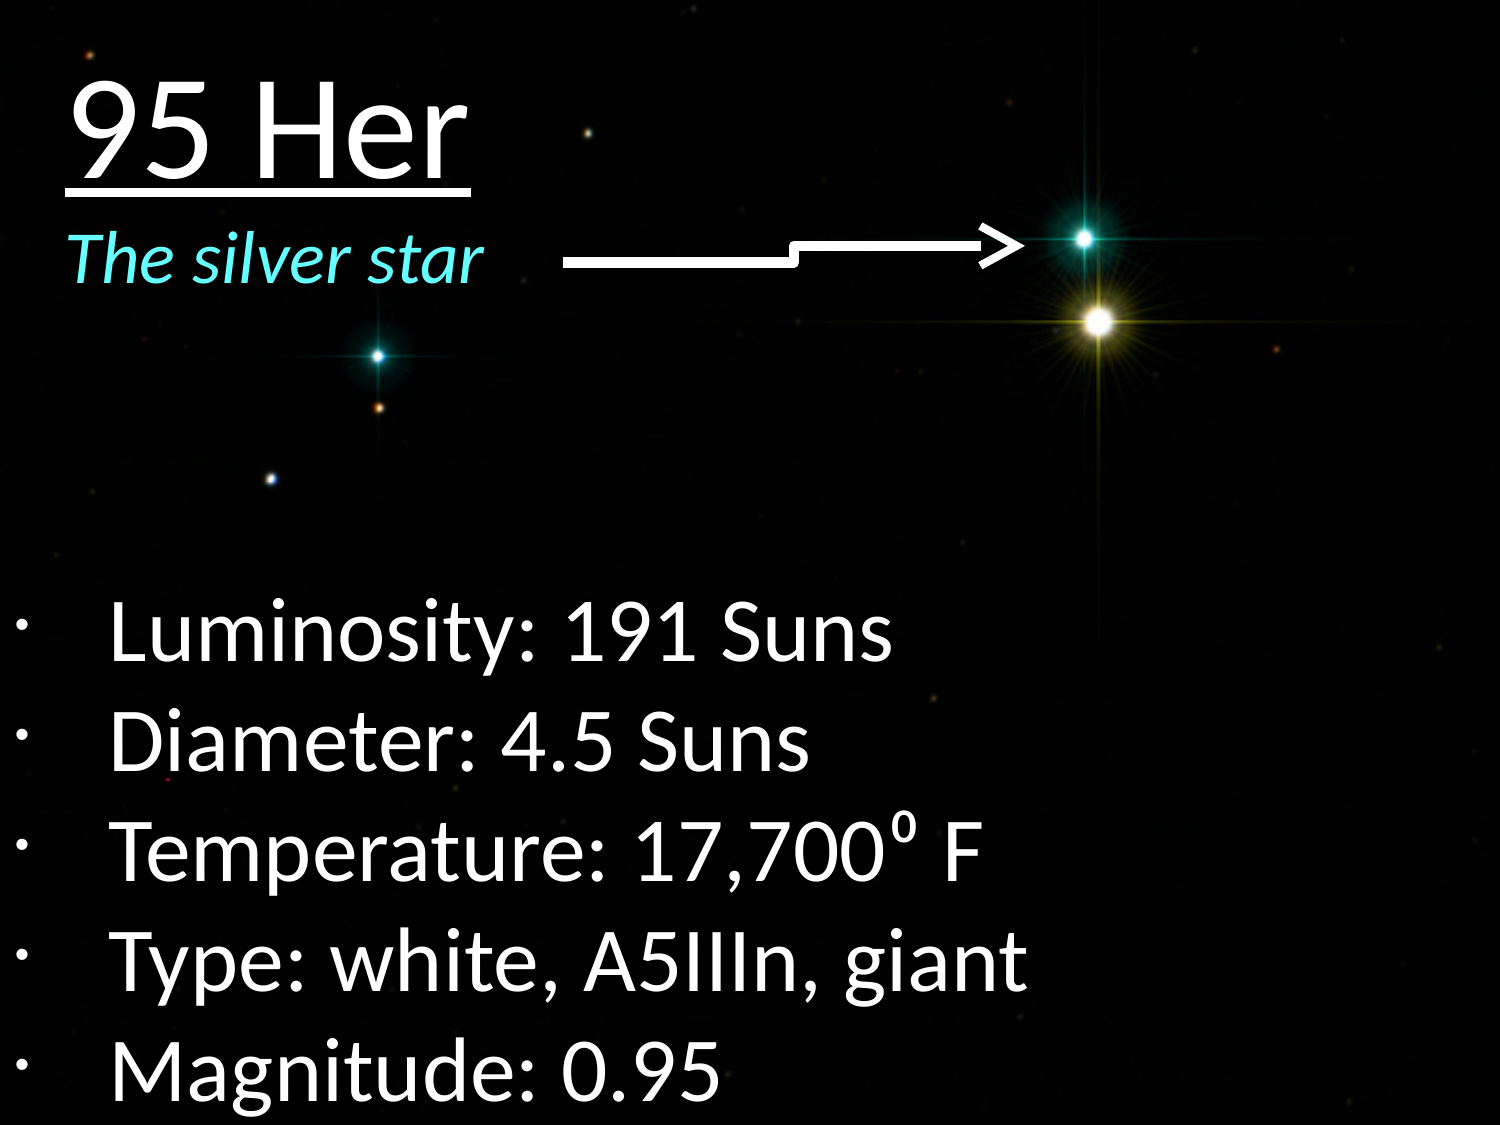

95 Her
The silver star
Luminosity: 191 Suns
Diameter: 4.5 Suns
Temperature: 17,700⁰ F
Type: white, A5IIIn, giant
Magnitude: 0.95